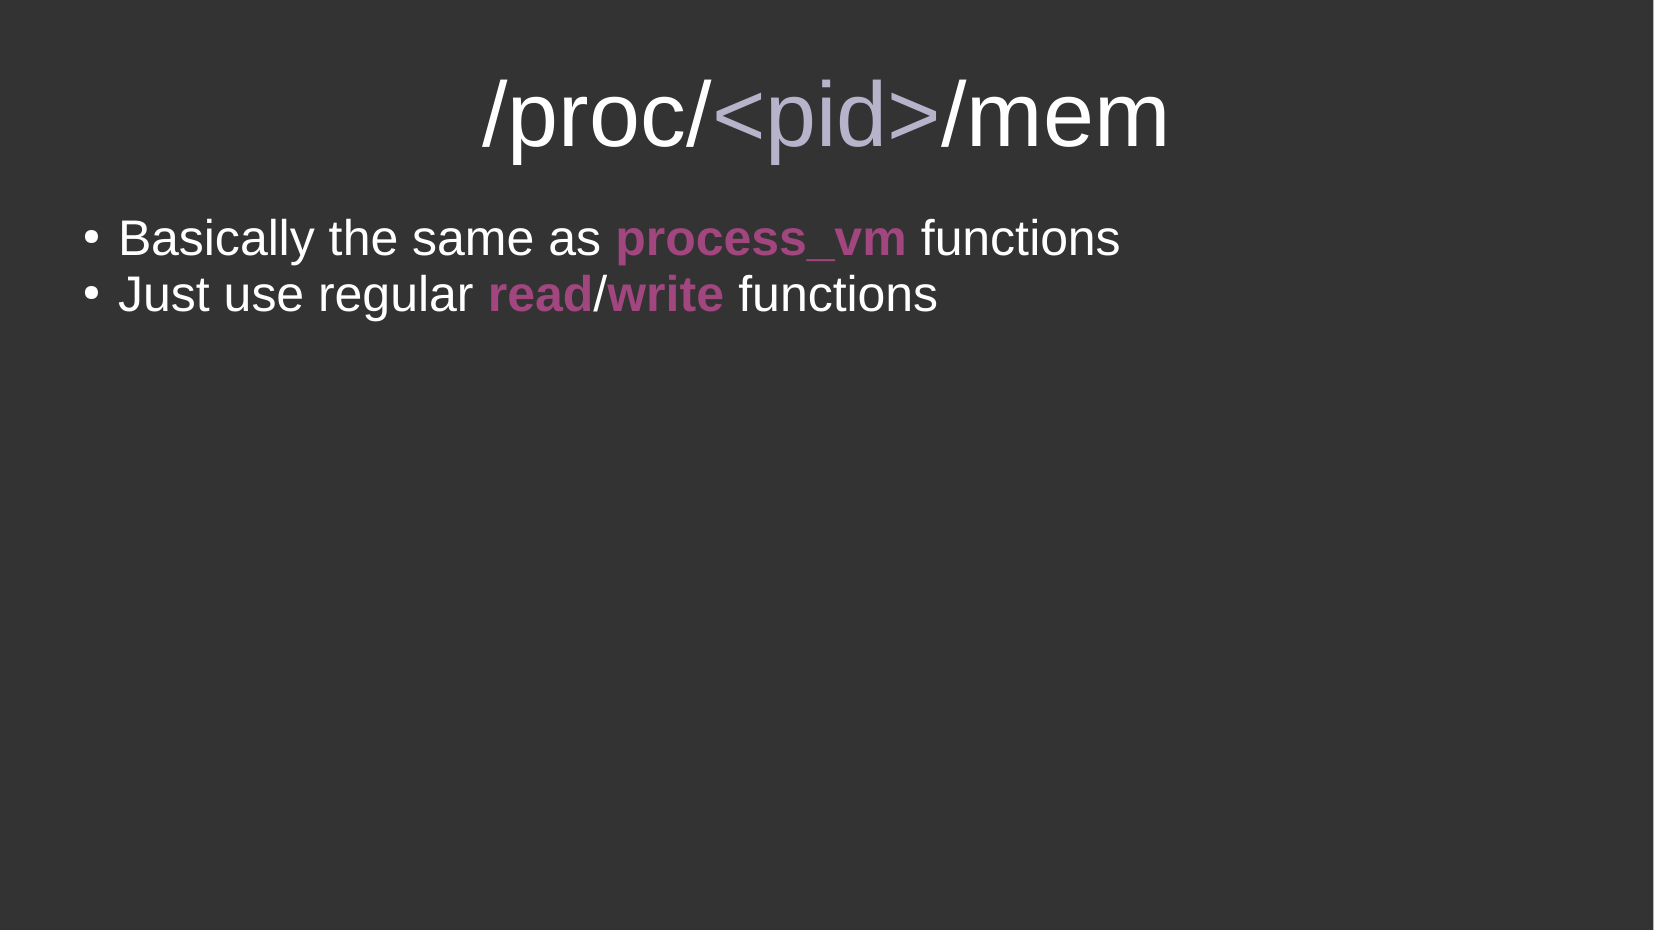

# /proc/<pid>/mem
Basically the same as process_vm functions
Just use regular read/write functions